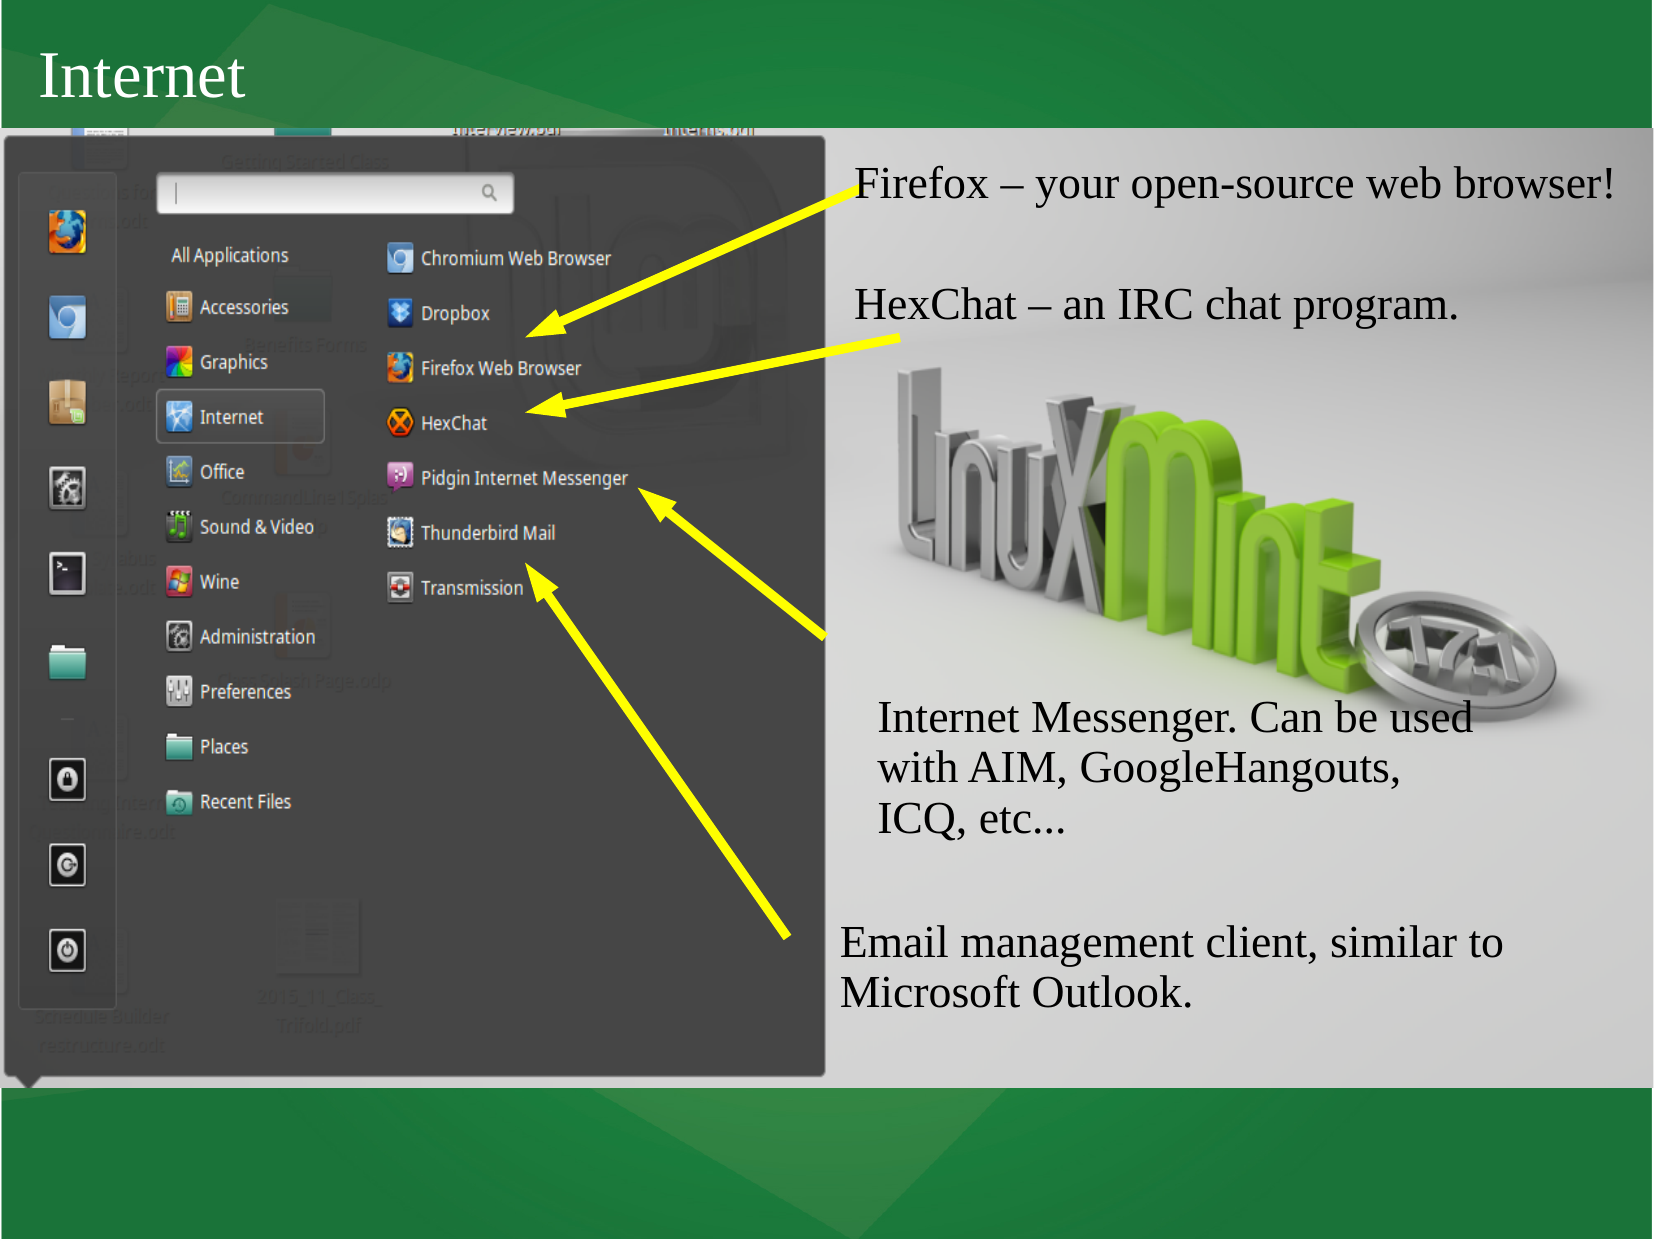

Internet
Firefox – your open-source web browser!
HexChat – an IRC chat program.
Internet Messenger. Can be used with AIM, GoogleHangouts, ICQ, etc...
Email management client, similar to Microsoft Outlook.